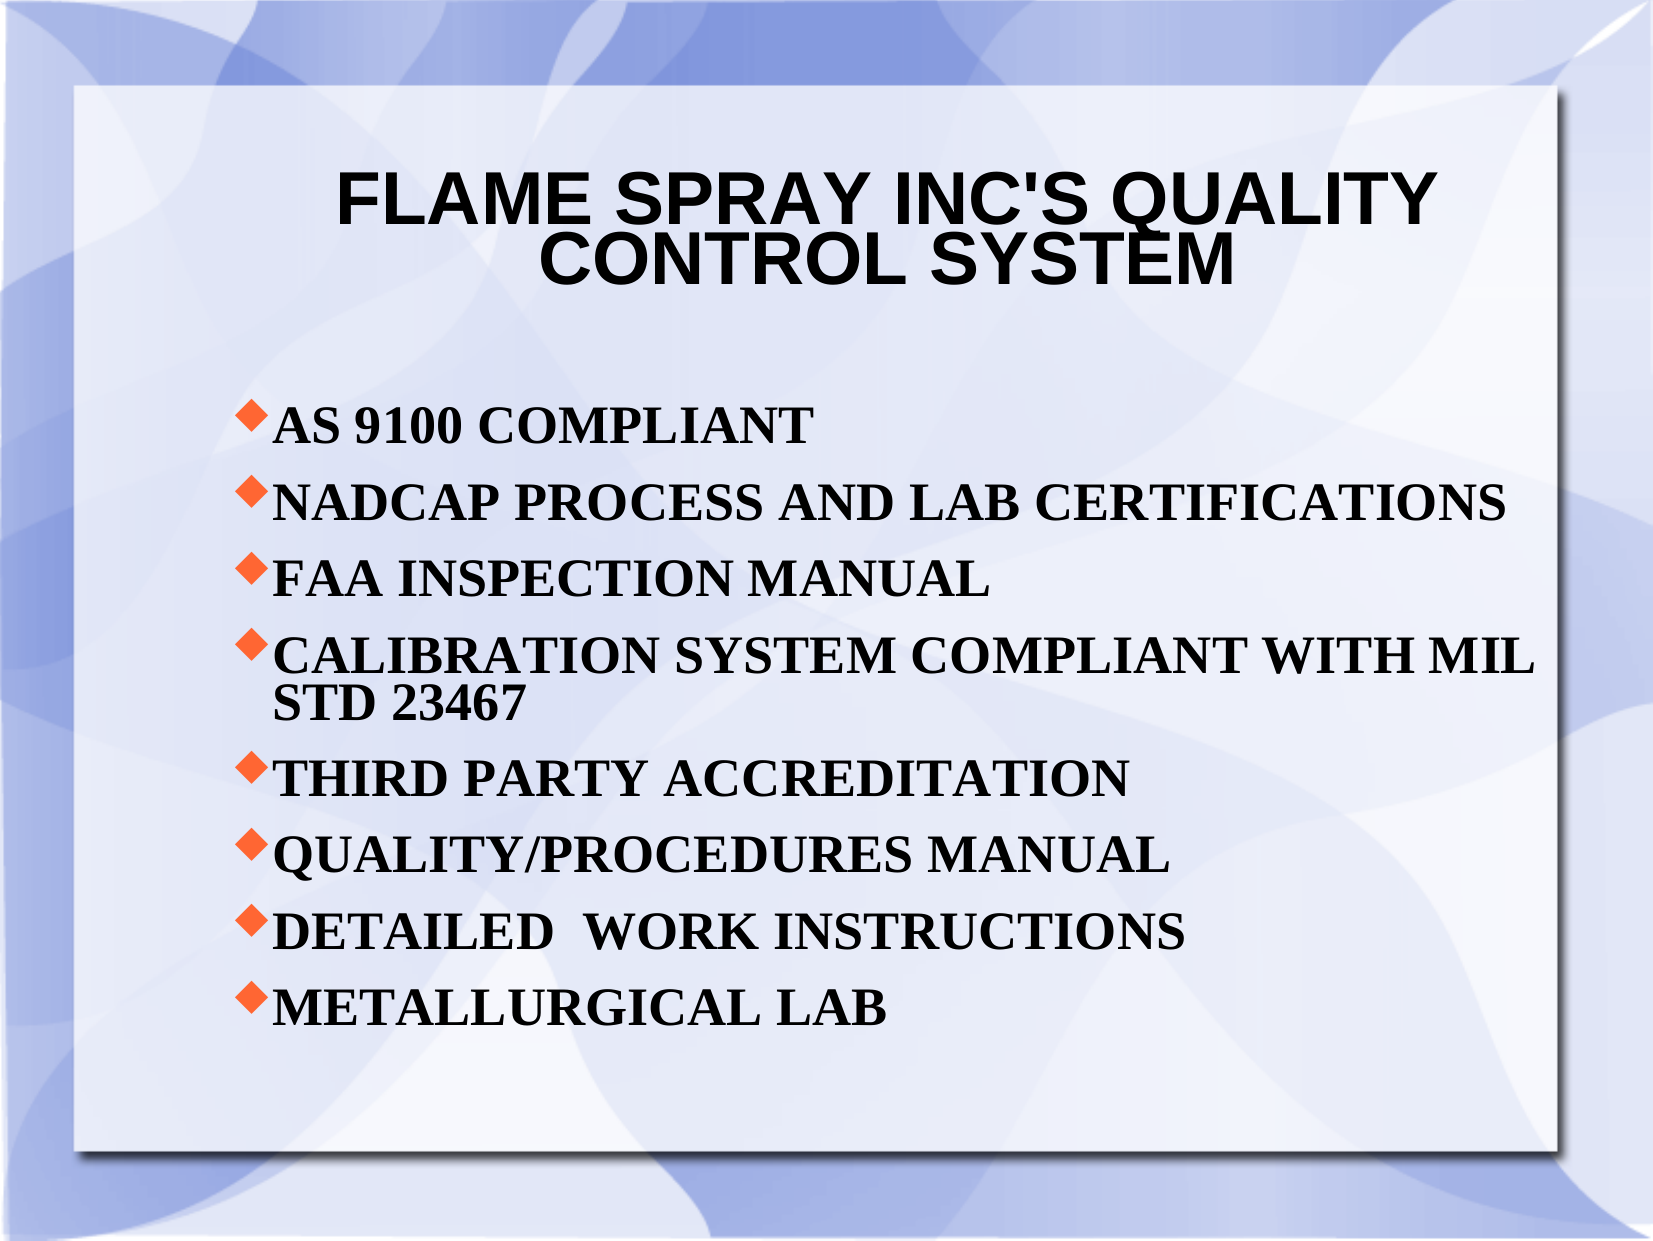

# FLAME SPRAY INC'S QUALITY CONTROL SYSTEM
AS 9100 COMPLIANT
NADCAP PROCESS AND LAB CERTIFICATIONS
FAA INSPECTION MANUAL
CALIBRATION SYSTEM COMPLIANT WITH MIL STD 23467
THIRD PARTY ACCREDITATION
QUALITY/PROCEDURES MANUAL
DETAILED WORK INSTRUCTIONS
METALLURGICAL LAB